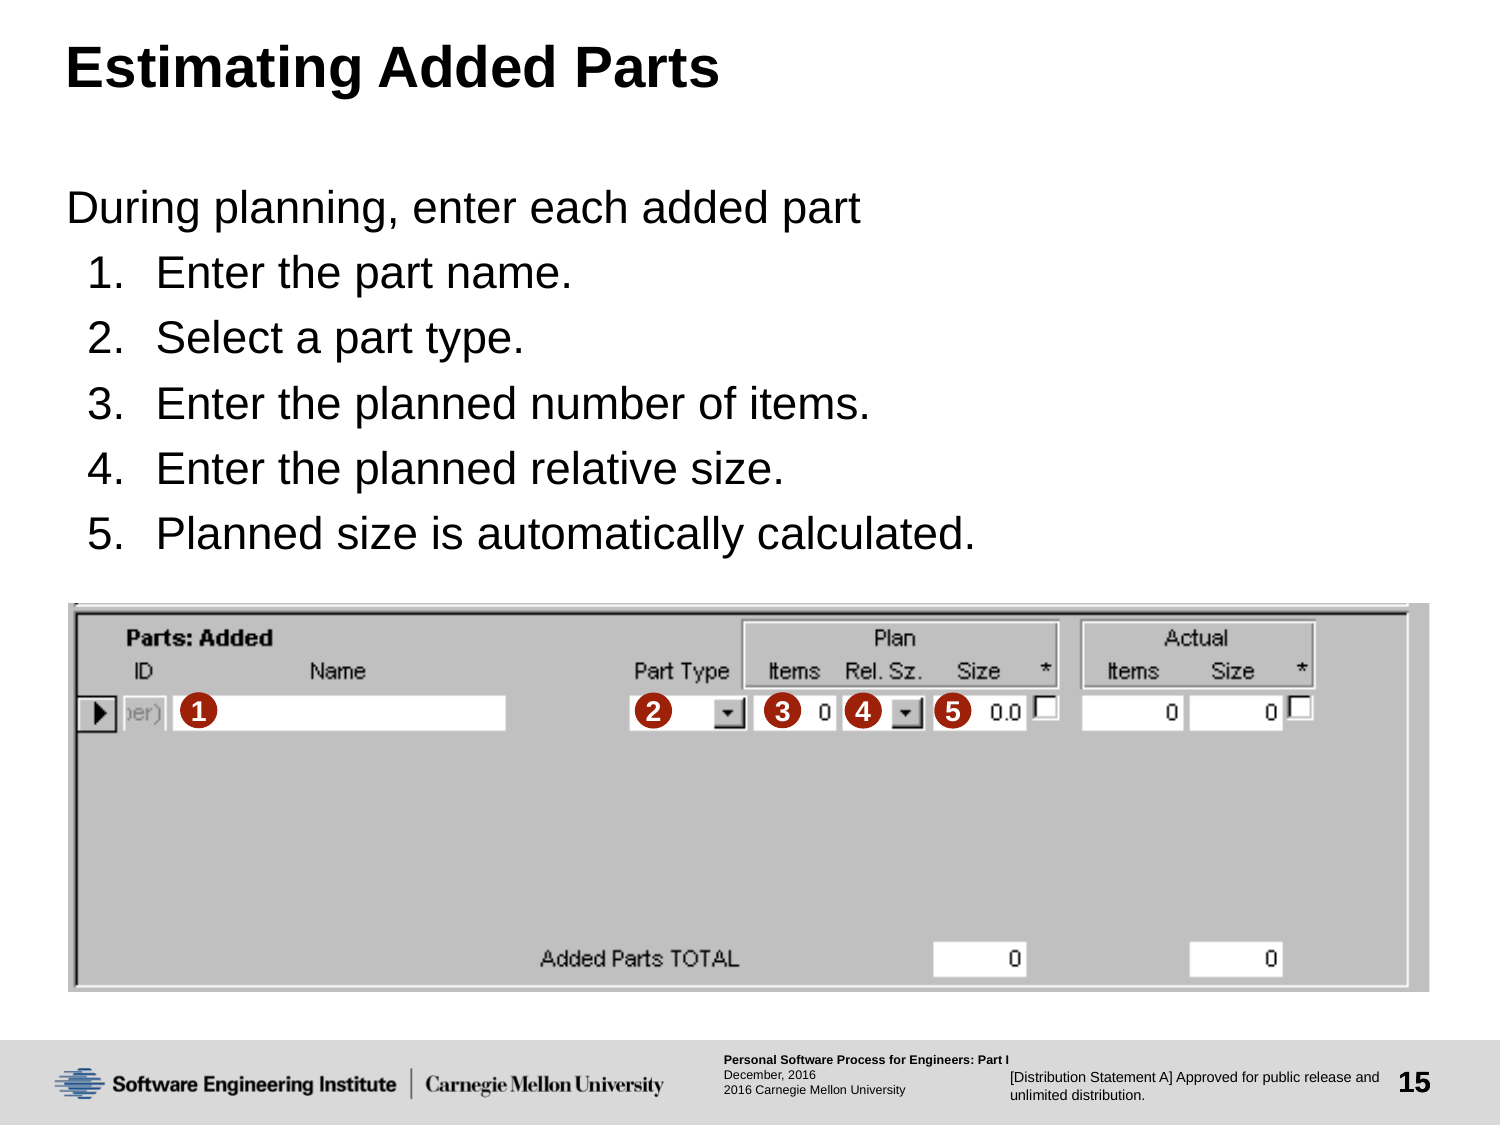

# Estimating Added Parts
During planning, enter each added part
Enter the part name.
Select a part type.
Enter the planned number of items.
Enter the planned relative size.
Planned size is automatically calculated.